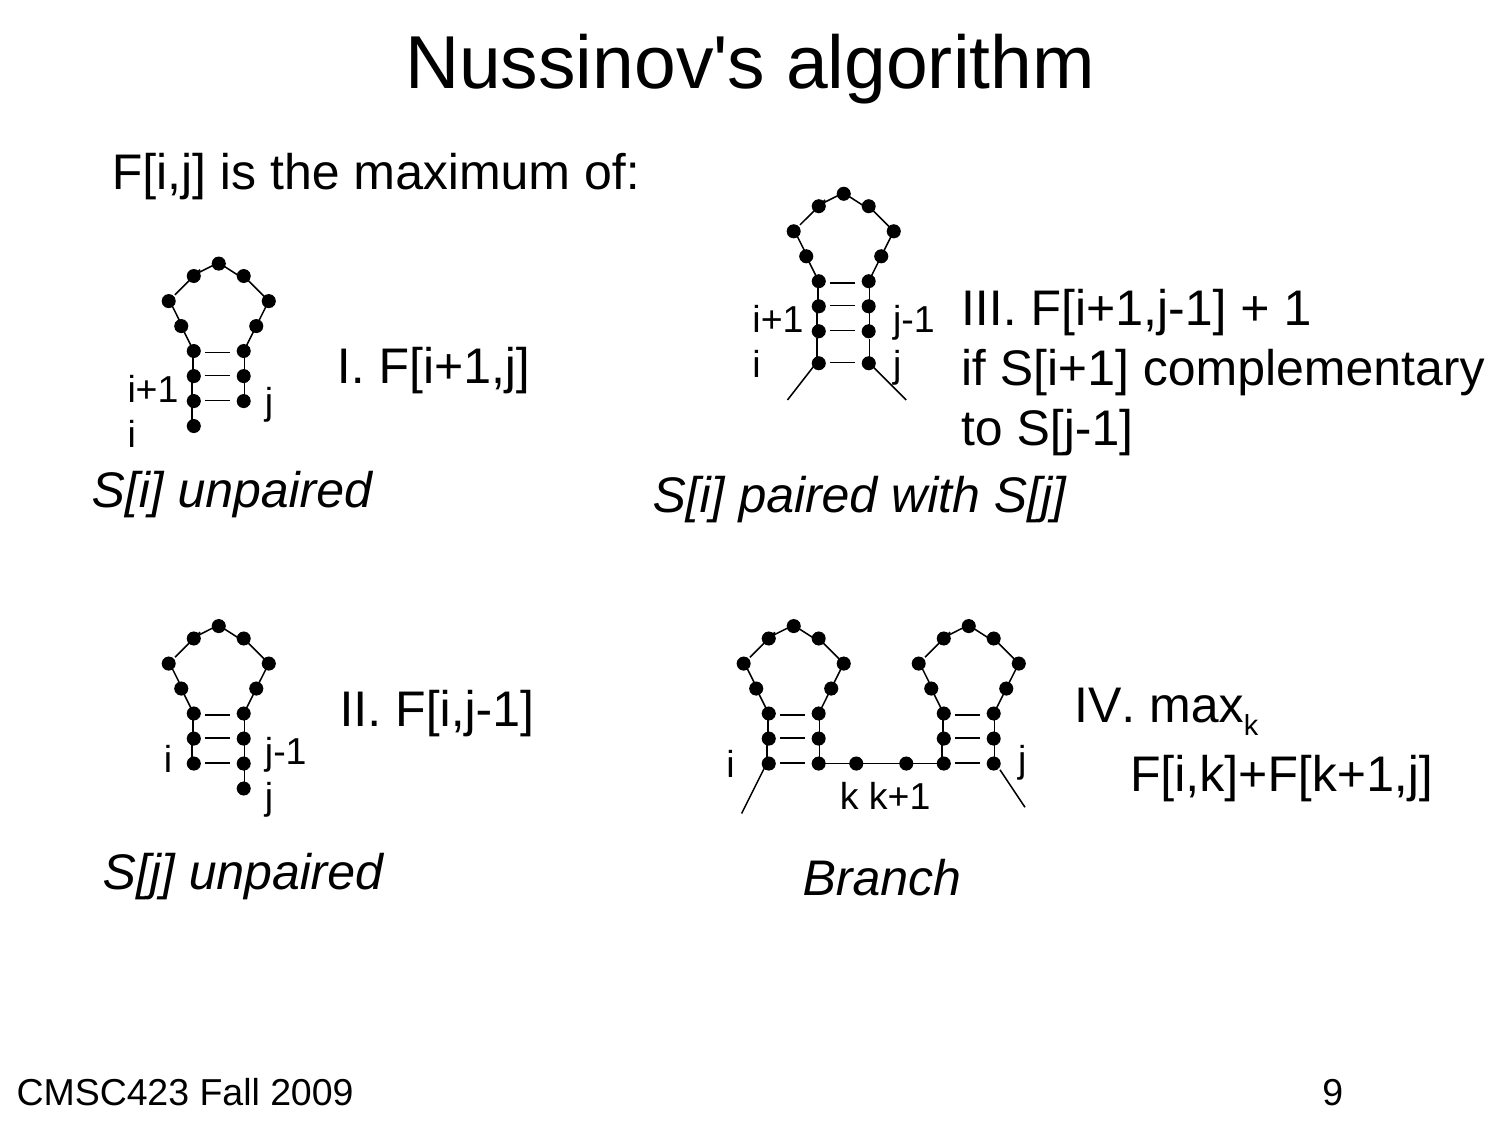

# Nussinov's algorithm
F[i,j] is the maximum of:
III. F[i+1,j-1] + 1
if S[i+1] complementary
to S[j-1]
i+1
i
j-1
j
I. F[i+1,j]
i+1
i
j
S[i] unpaired
S[i] paired with S[j]
IV. maxk
 F[i,k]+F[k+1,j]
II. F[i,j-1]
j-1
j
i
j
i
k k+1
S[j] unpaired
Branch
CMSC423 Fall 2009
9